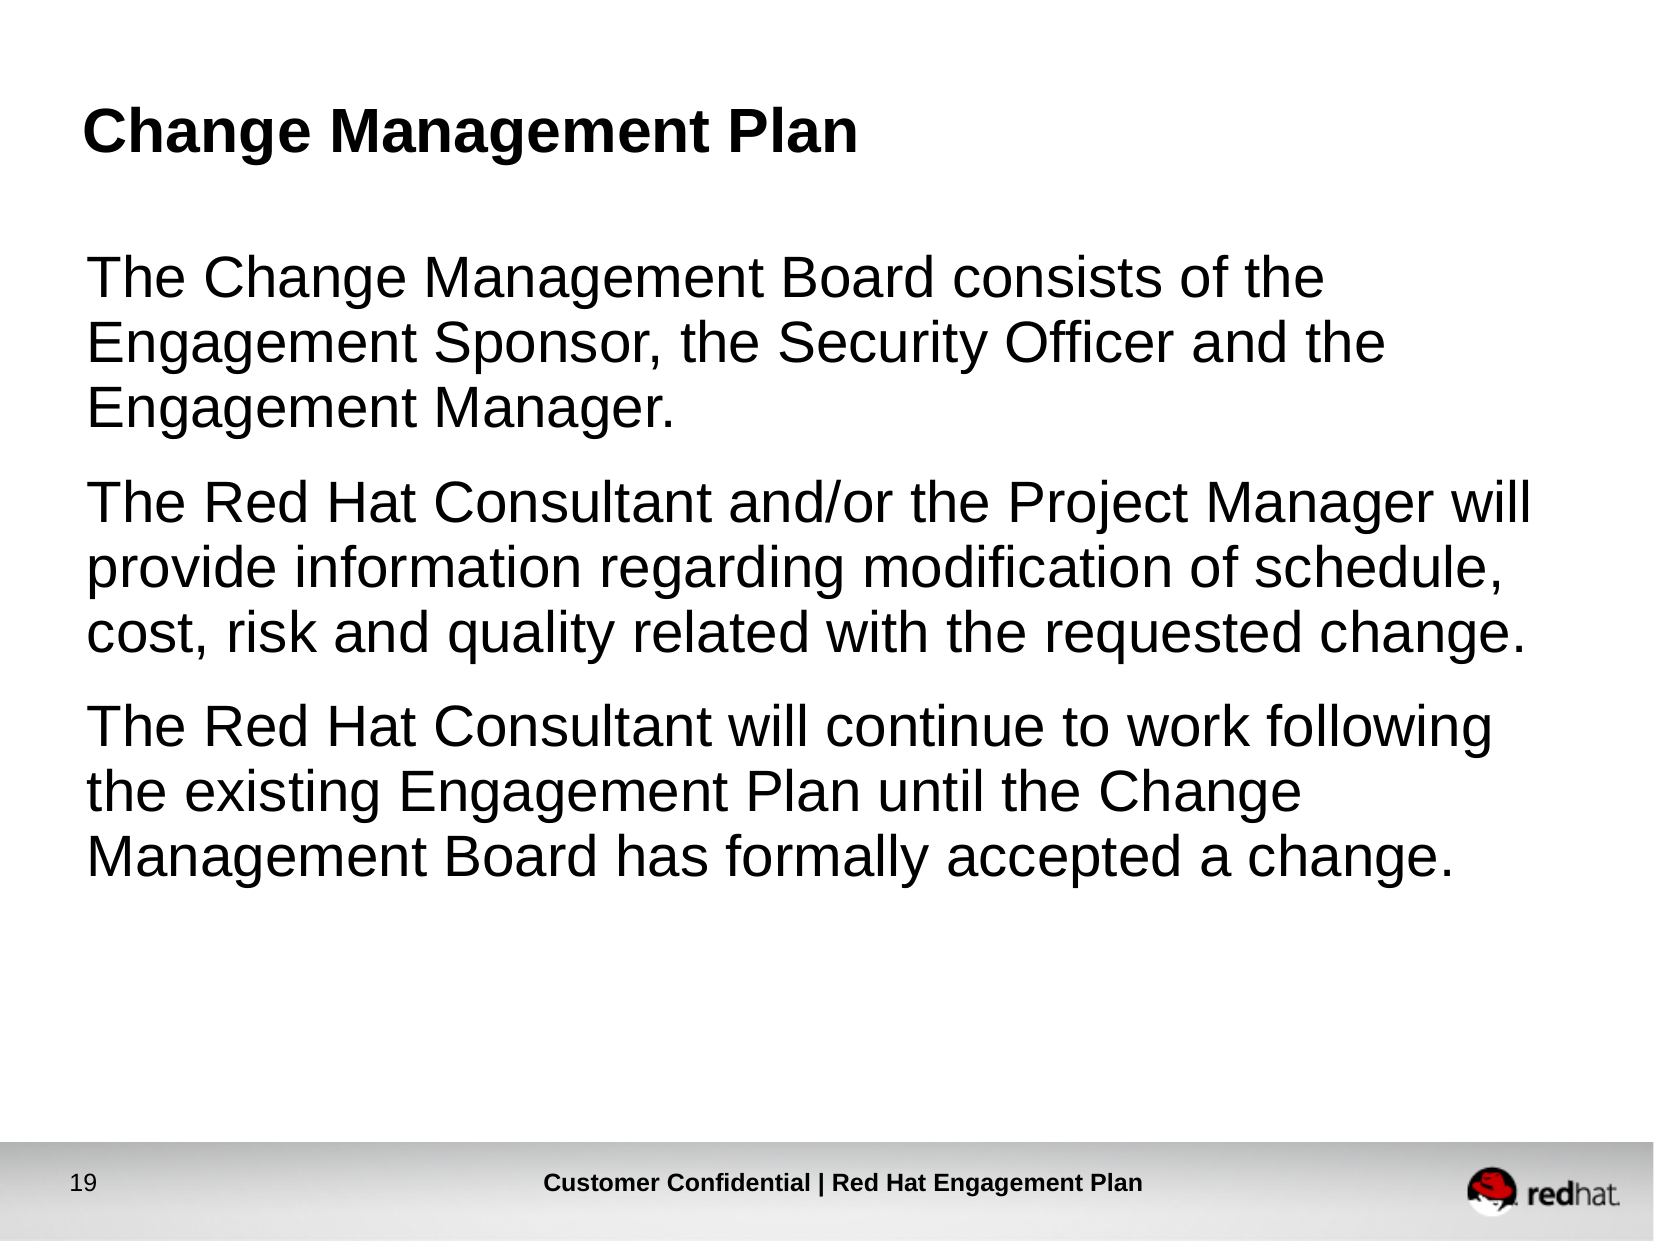

# Change Management Plan
The Change Management Board consists of the Engagement Sponsor, the Security Officer and the Engagement Manager.
The Red Hat Consultant and/or the Project Manager will provide information regarding modification of schedule, cost, risk and quality related with the requested change.
The Red Hat Consultant will continue to work following the existing Engagement Plan until the Change Management Board has formally accepted a change.